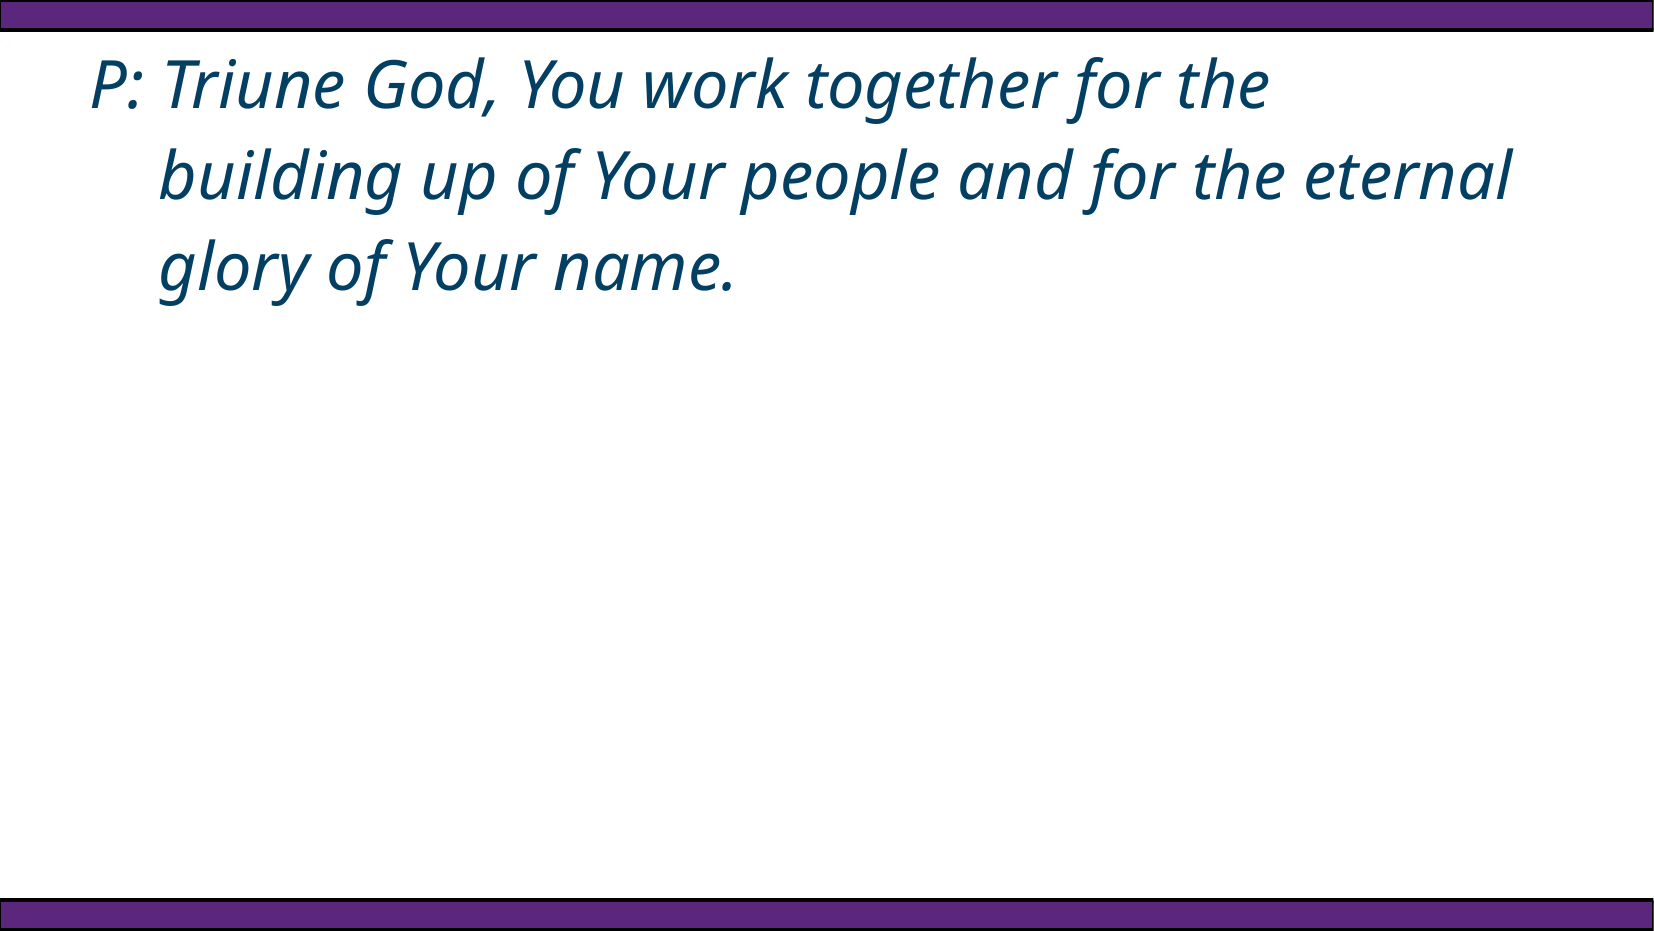

P: Triune God, You work together for the
 building up of Your people and for the eternal
 glory of Your name.